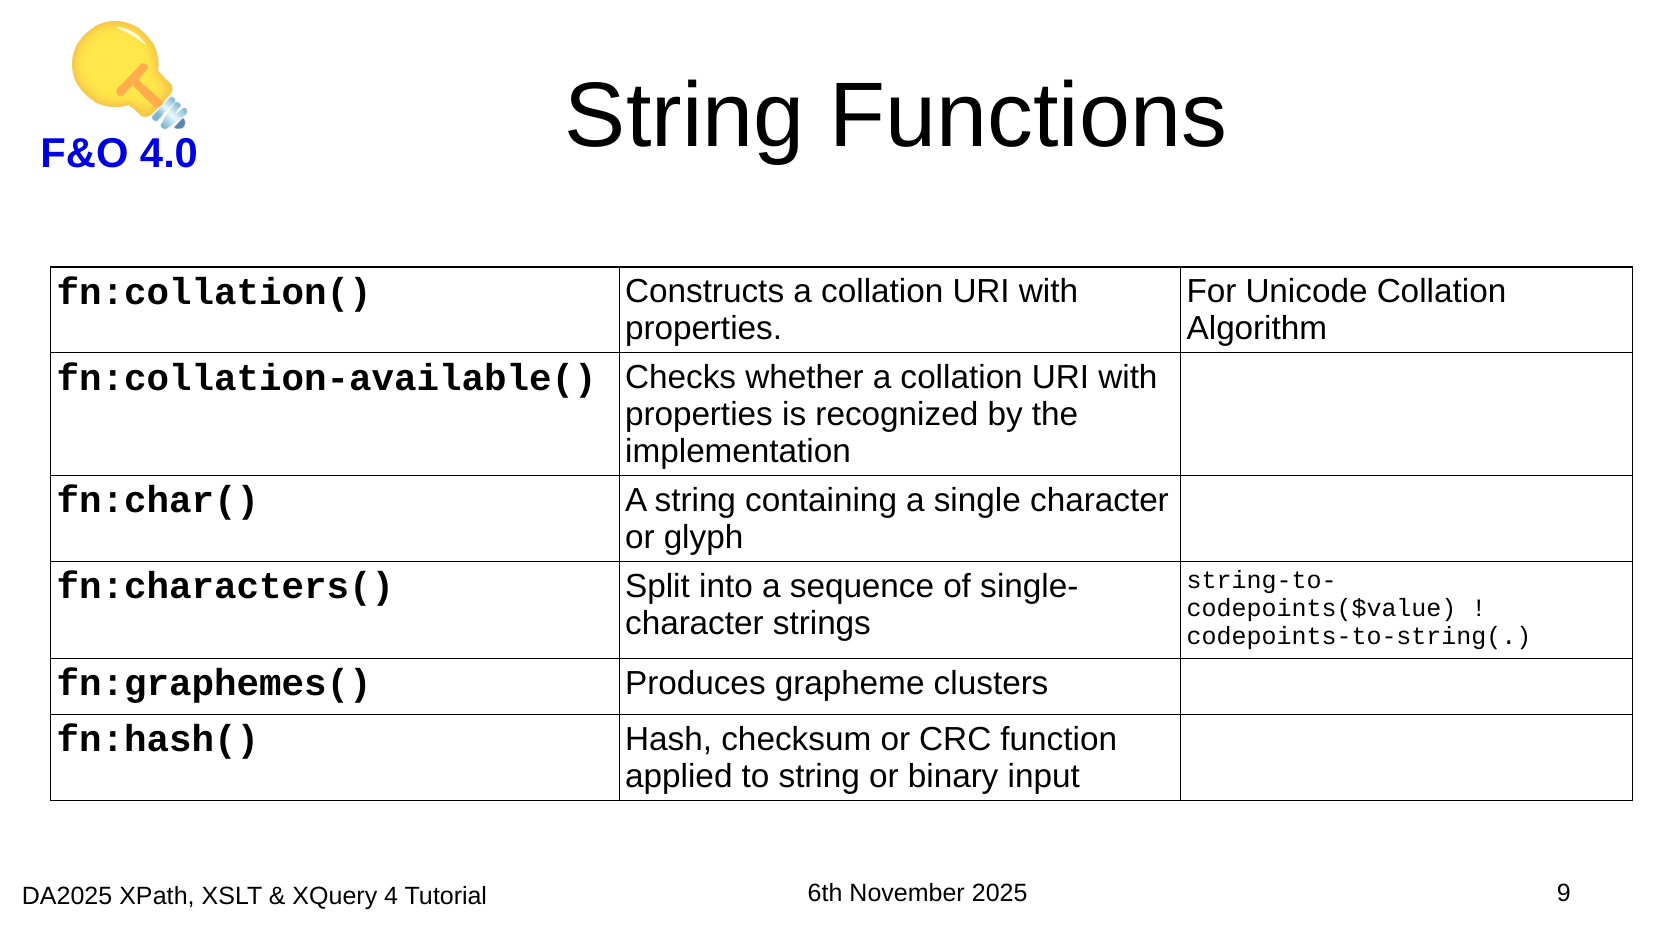

# String Functions
| fn:collation() | Constructs a collation URI with properties. | For Unicode Collation Algorithm |
| --- | --- | --- |
| fn:collation-available() | Checks whether a collation URI with properties is recognized by the implementation | |
| fn:char() | A string containing a single character or glyph | |
| fn:characters() | Split into a sequence of single-character strings | string-to-codepoints($value) ! codepoints-to-string(.) |
| fn:graphemes() | Produces grapheme clusters | |
| fn:hash() | Hash, checksum or CRC function applied to string or binary input | |
9
6th November 2025
DA2025 XPath, XSLT & XQuery 4 Tutorial